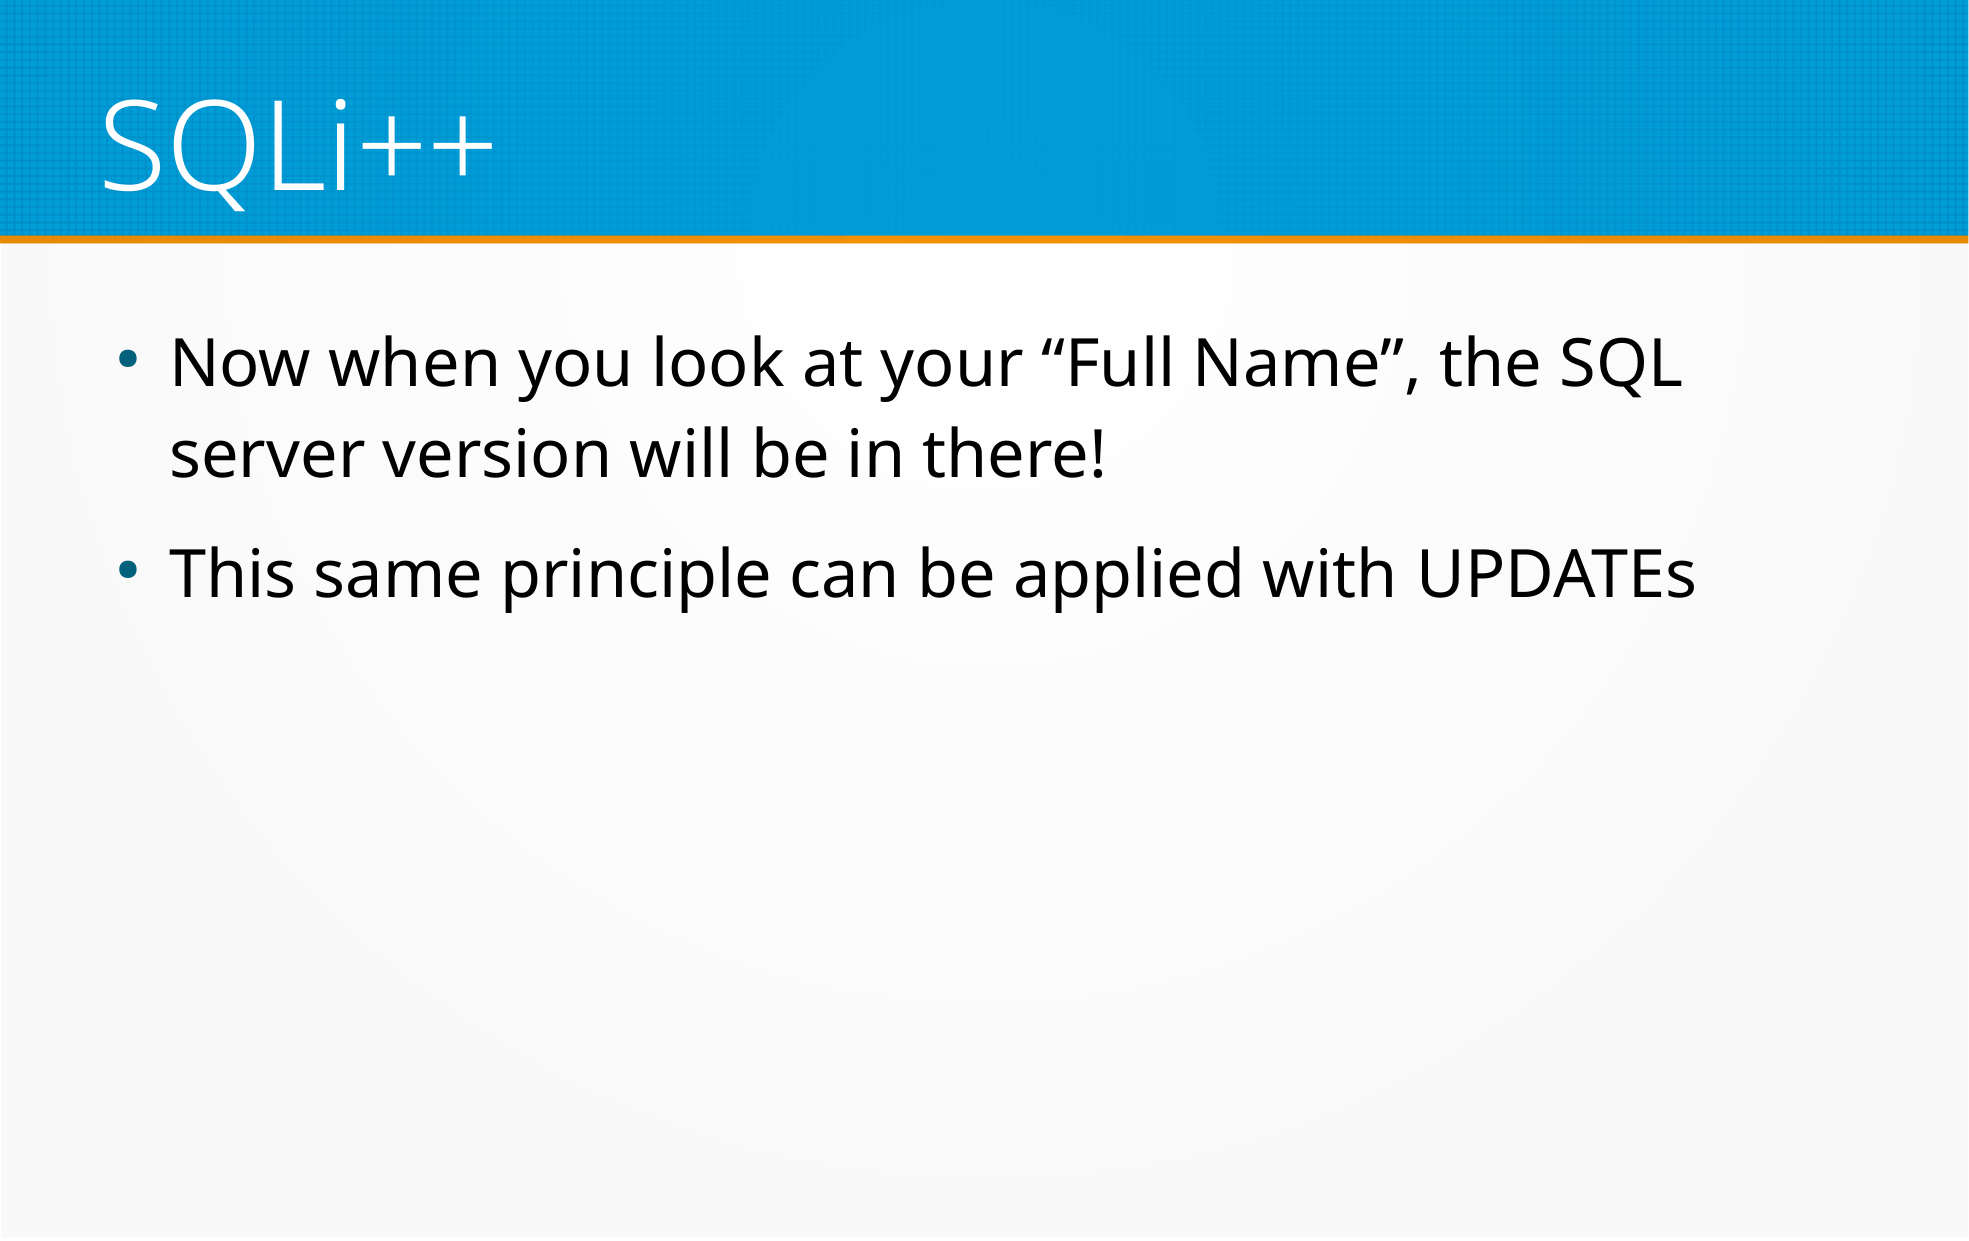

# SQLi++
Now when you look at your “Full Name”, the SQL server version will be in there!
This same principle can be applied with UPDATEs